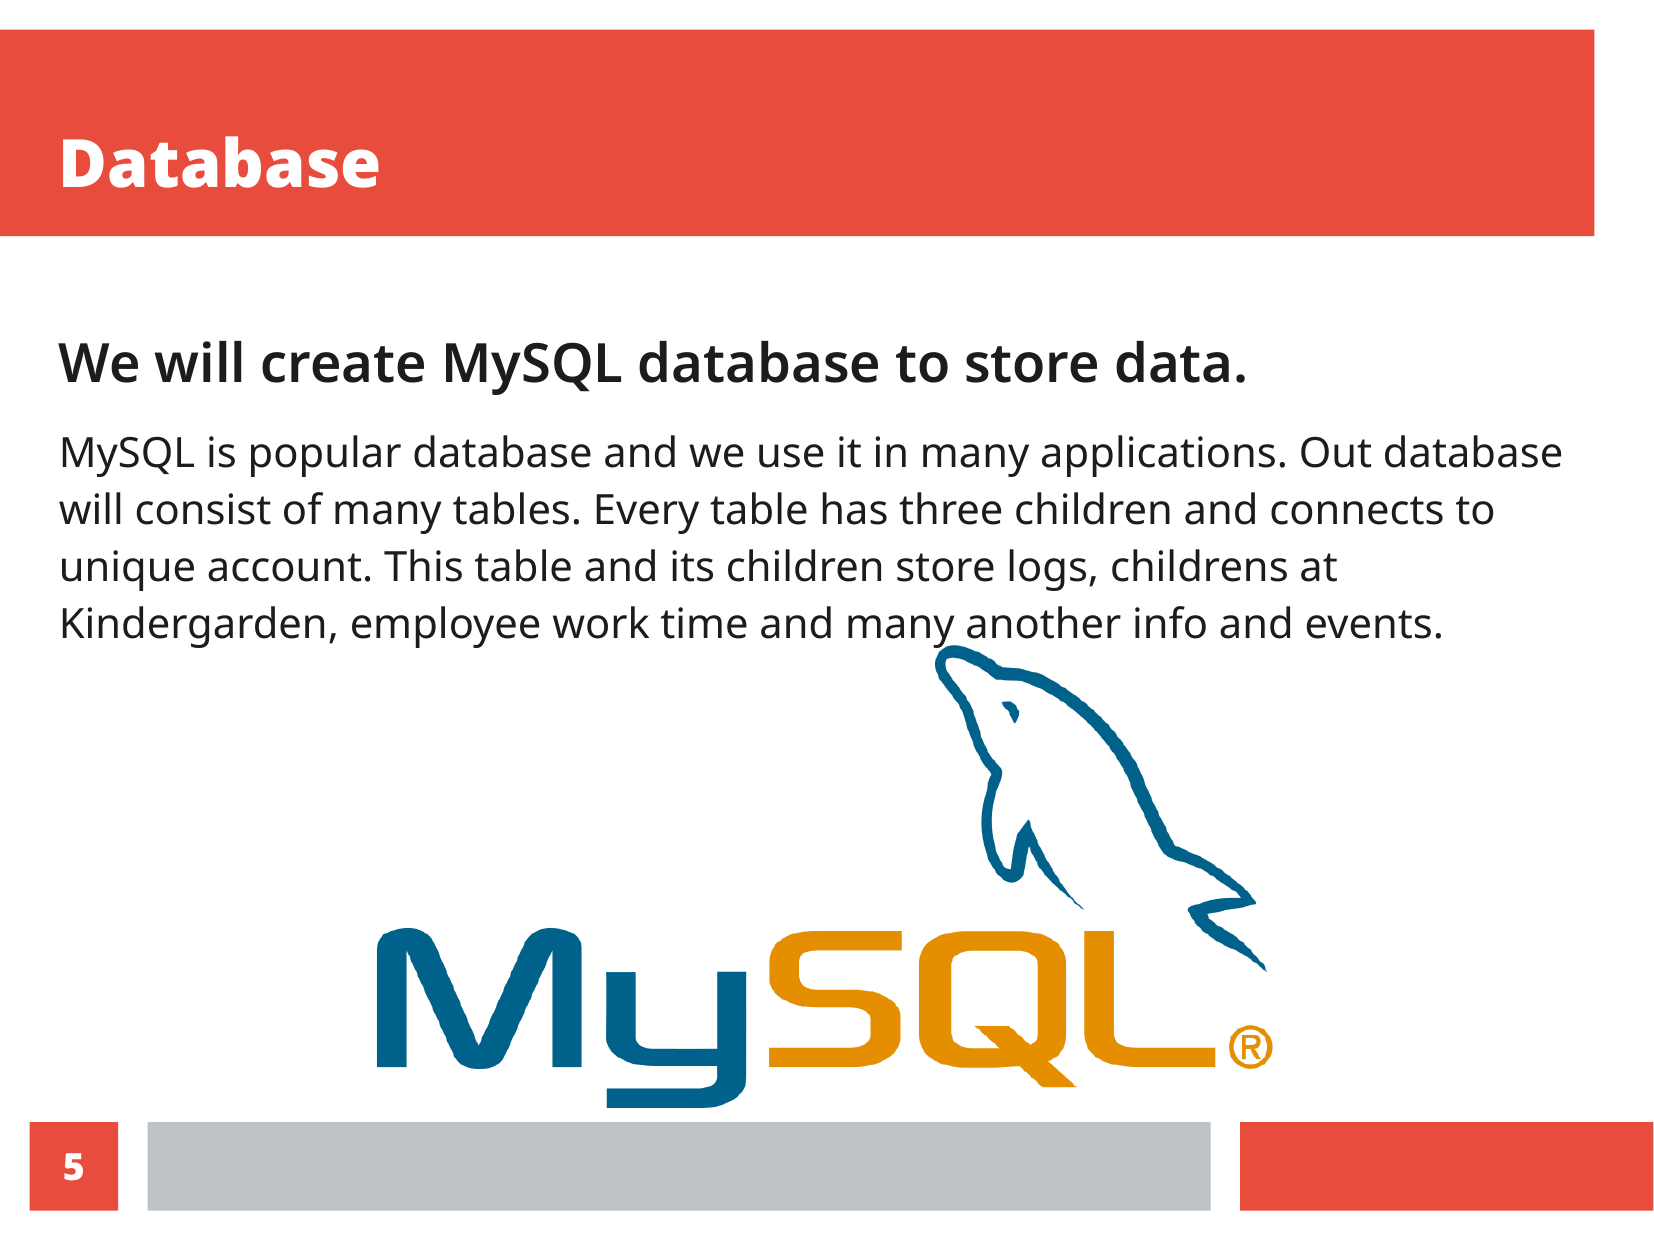

# Database
We will create MySQL database to store data.
MySQL is popular database and we use it in many applications. Out database will consist of many tables. Every table has three children and connects to unique account. This table and its children store logs, childrens at Kindergarden, employee work time and many another info and events.
5